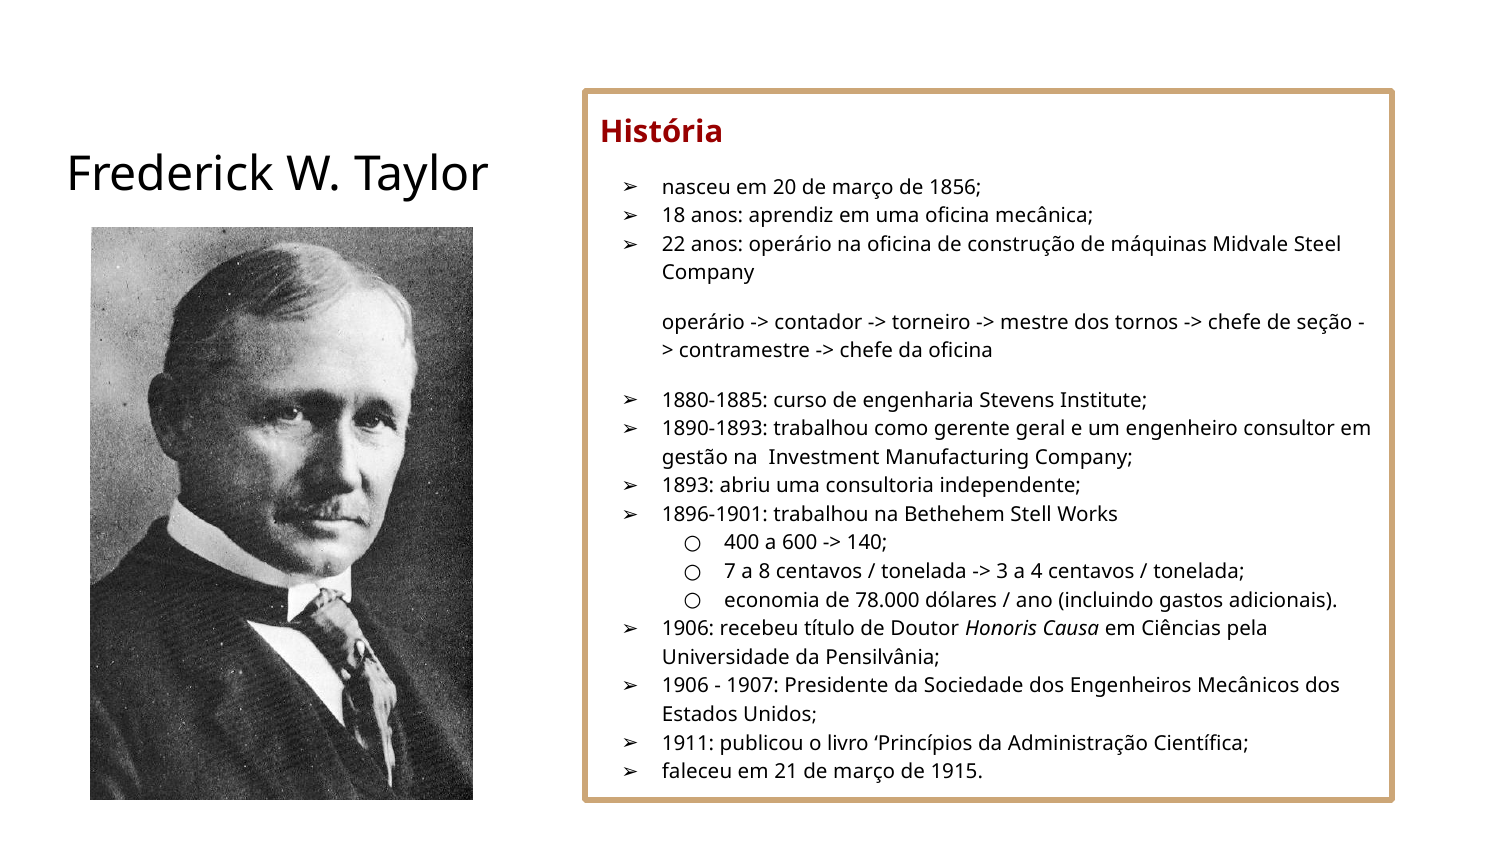

# Frederick W. Taylor
História
nasceu em 20 de março de 1856;
18 anos: aprendiz em uma oficina mecânica;
22 anos: operário na oficina de construção de máquinas Midvale Steel Company
operário -> contador -> torneiro -> mestre dos tornos -> chefe de seção -> contramestre -> chefe da oficina
1880-1885: curso de engenharia Stevens Institute;
1890-1893: trabalhou como gerente geral e um engenheiro consultor em gestão na Investment Manufacturing Company;
1893: abriu uma consultoria independente;
1896-1901: trabalhou na Bethehem Stell Works
400 a 600 -> 140;
7 a 8 centavos / tonelada -> 3 a 4 centavos / tonelada;
economia de 78.000 dólares / ano (incluindo gastos adicionais).
1906: recebeu título de Doutor Honoris Causa em Ciências pela Universidade da Pensilvânia;
1906 - 1907: Presidente da Sociedade dos Engenheiros Mecânicos dos Estados Unidos;
1911: publicou o livro ‘Princípios da Administração Científica;
faleceu em 21 de março de 1915.